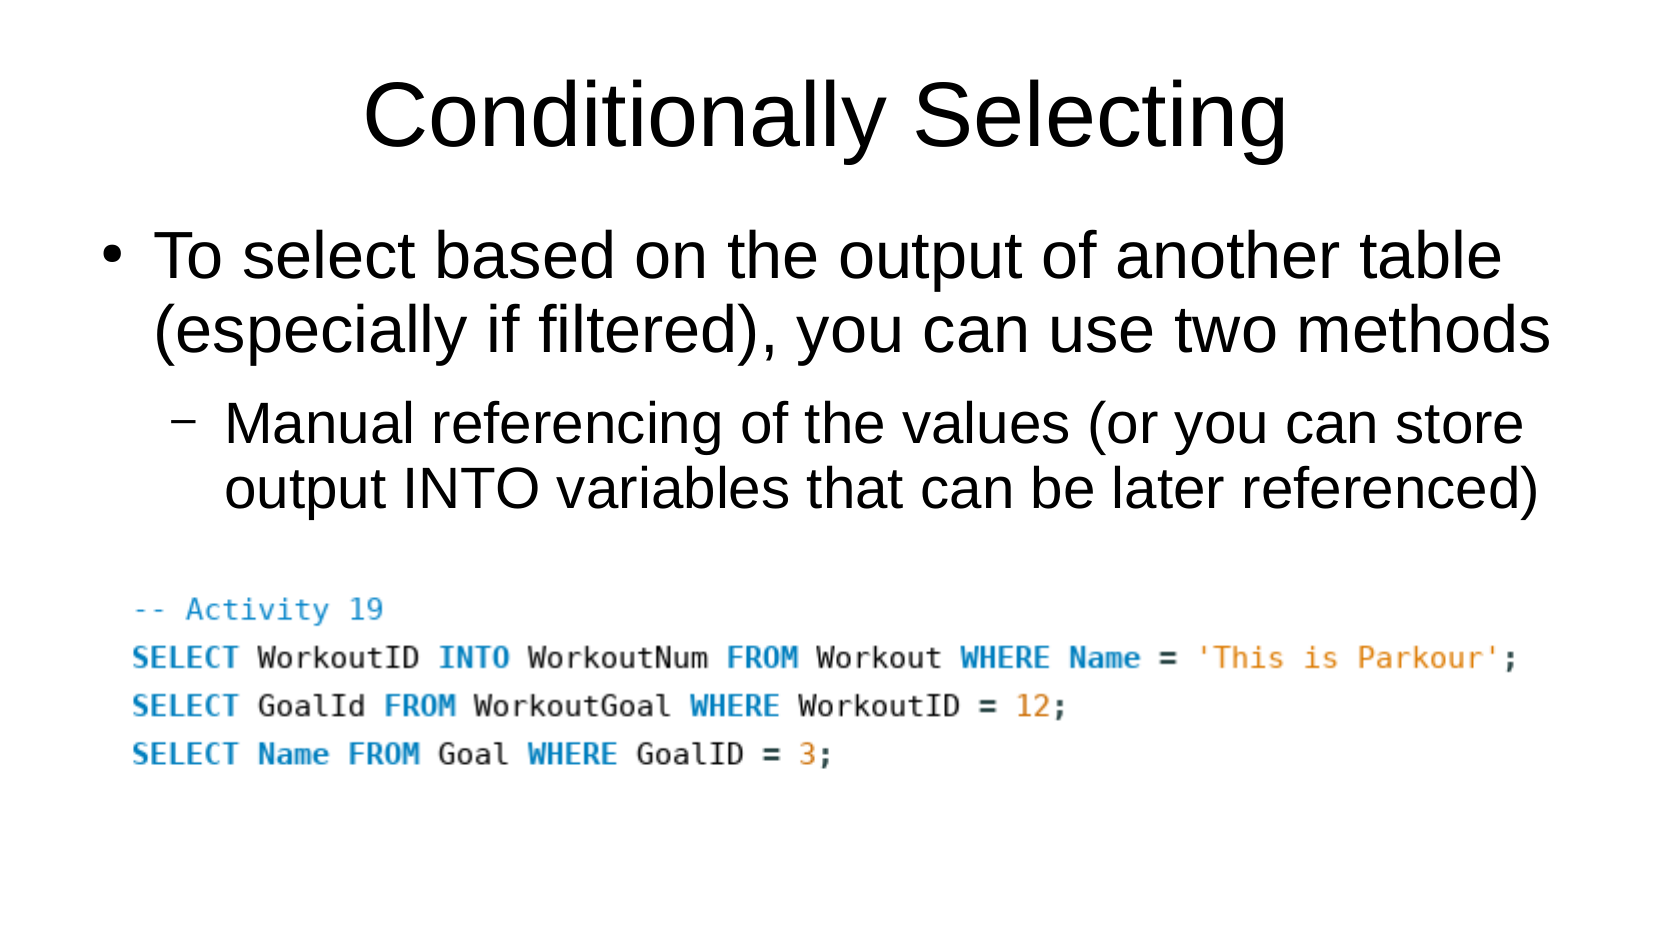

# Conditionally Selecting
To select based on the output of another table (especially if filtered), you can use two methods
Manual referencing of the values (or you can store output INTO variables that can be later referenced)